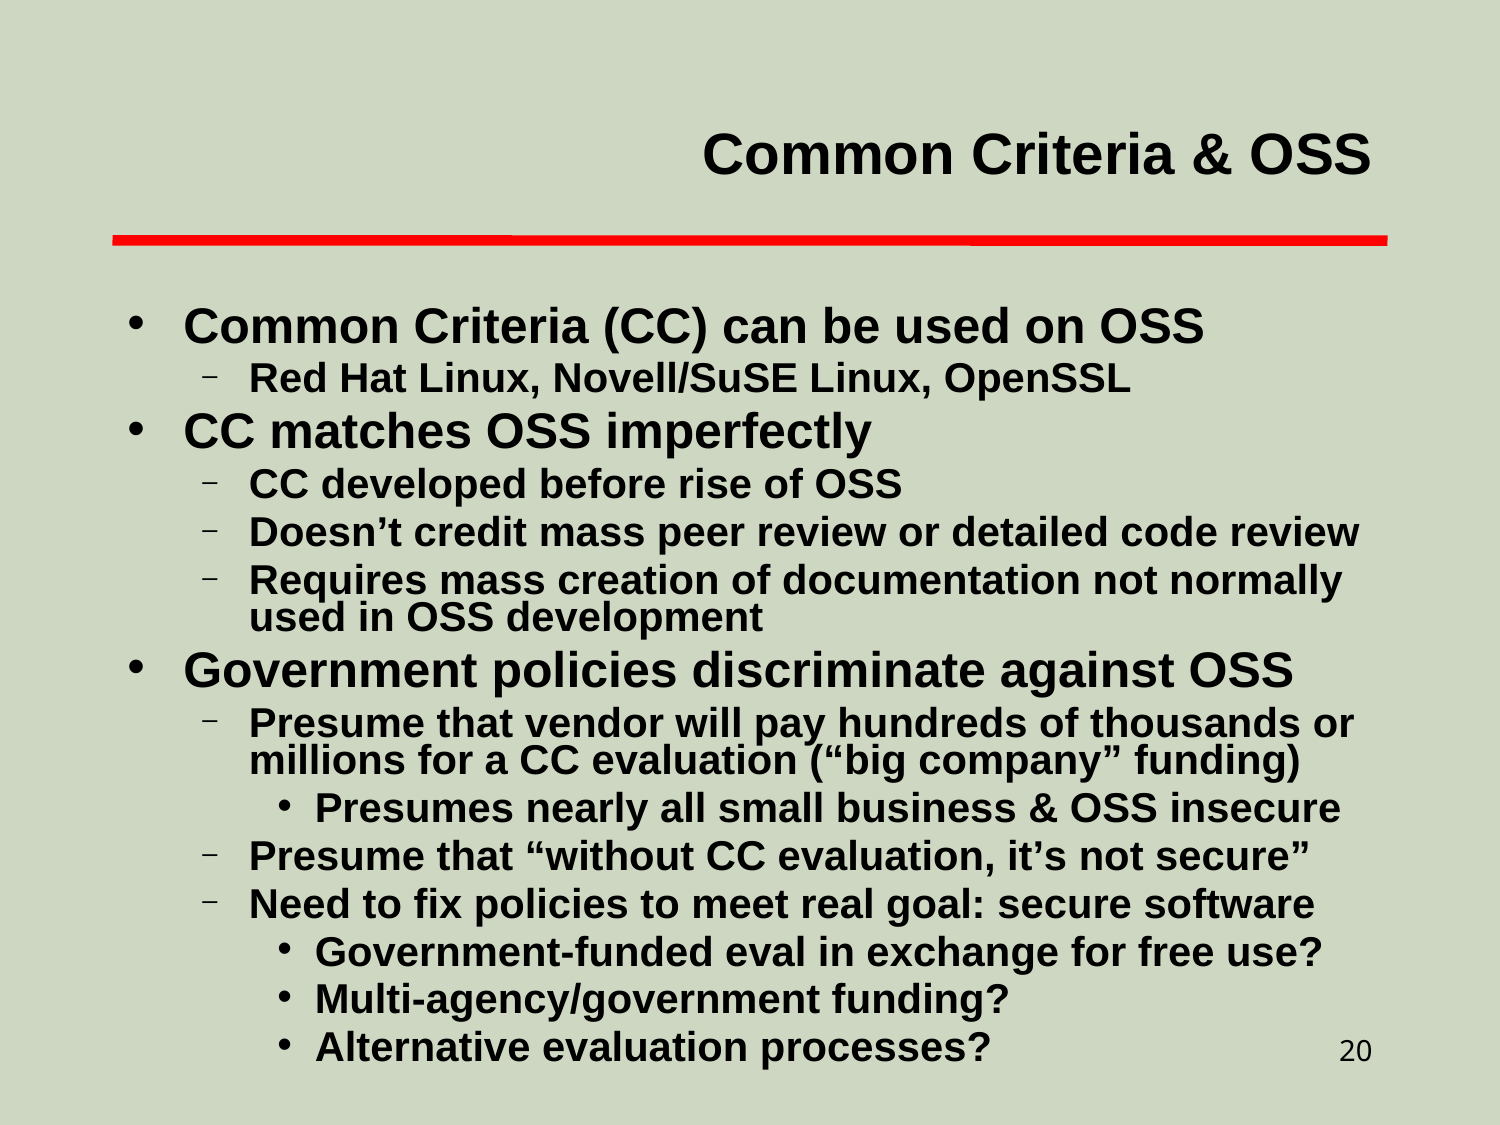

# Common Criteria & OSS
Common Criteria (CC) can be used on OSS
Red Hat Linux, Novell/SuSE Linux, OpenSSL
CC matches OSS imperfectly
CC developed before rise of OSS
Doesn’t credit mass peer review or detailed code review
Requires mass creation of documentation not normally used in OSS development
Government policies discriminate against OSS
Presume that vendor will pay hundreds of thousands or millions for a CC evaluation (“big company” funding)
Presumes nearly all small business & OSS insecure
Presume that “without CC evaluation, it’s not secure”
Need to fix policies to meet real goal: secure software
Government-funded eval in exchange for free use?
Multi-agency/government funding?
Alternative evaluation processes?